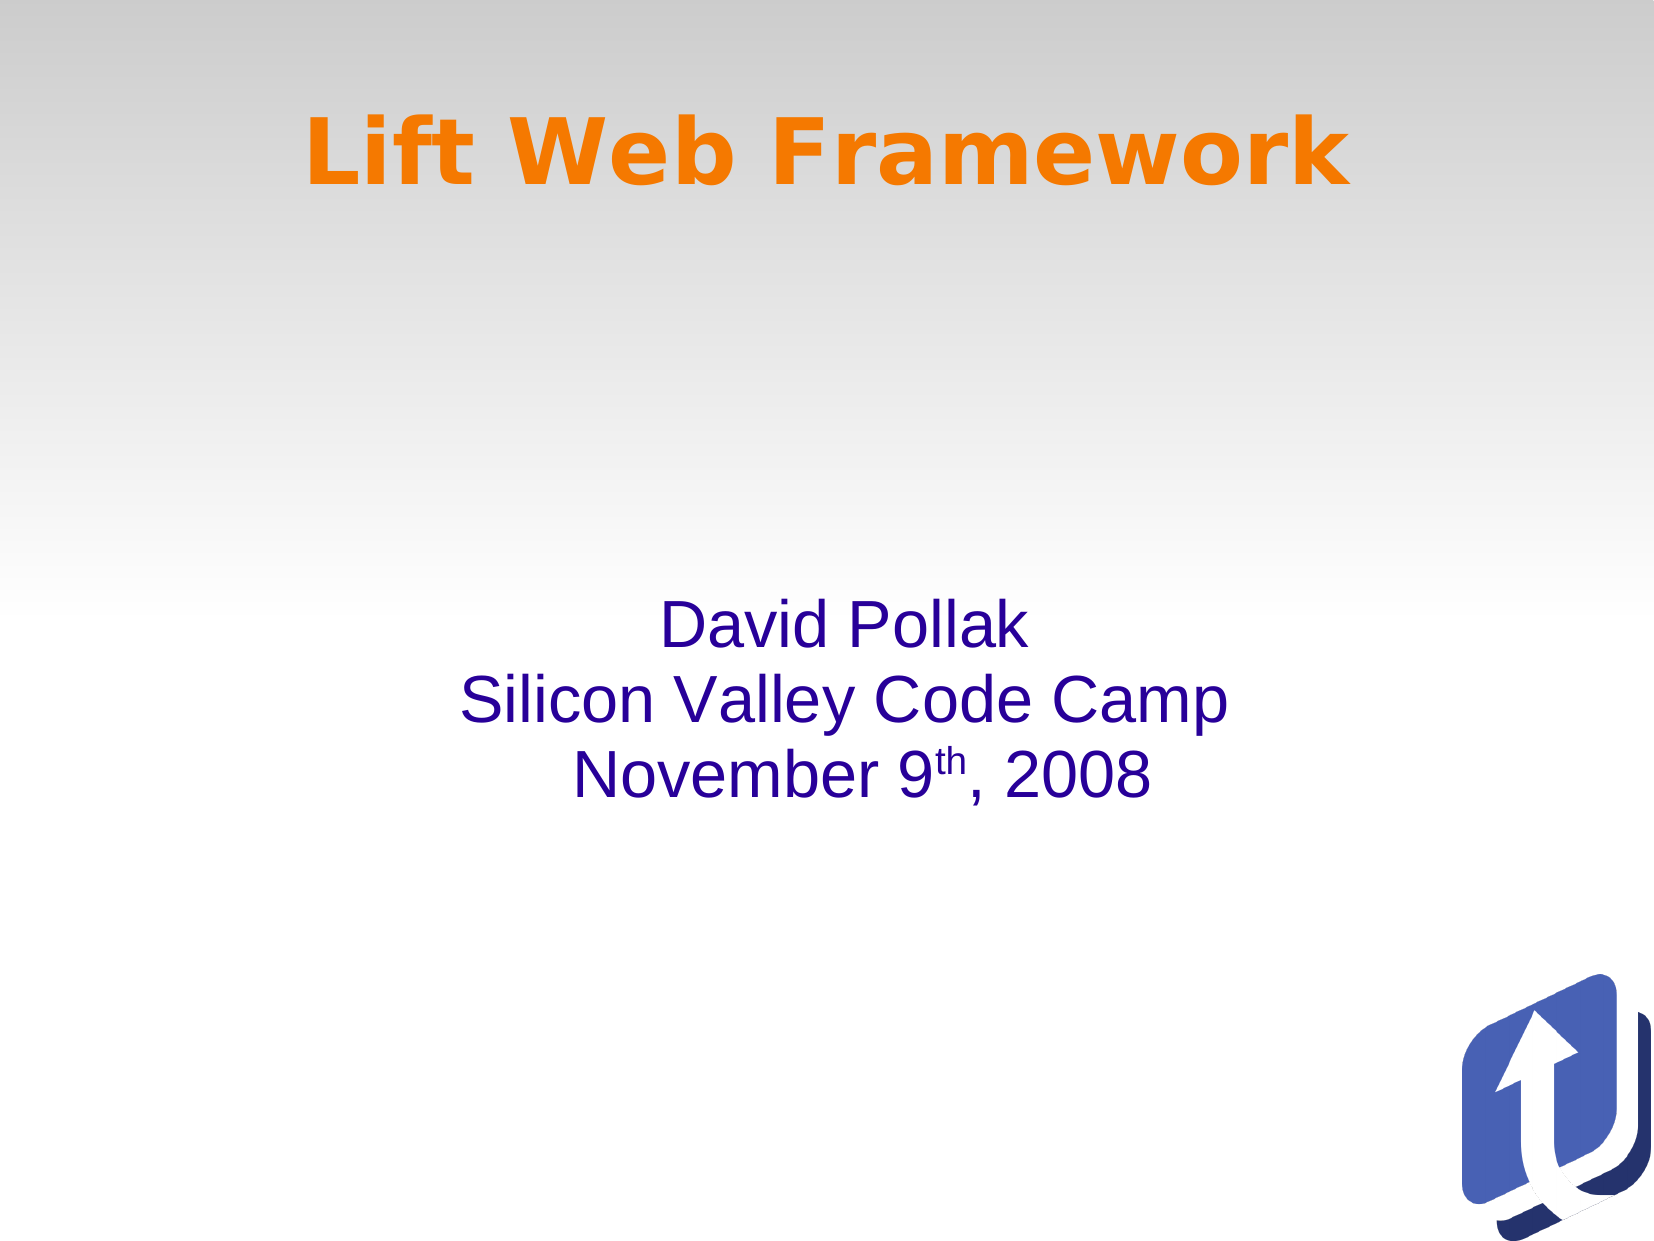

# Lift Web Framework
David Pollak
Silicon Valley Code Camp
November 9th, 2008